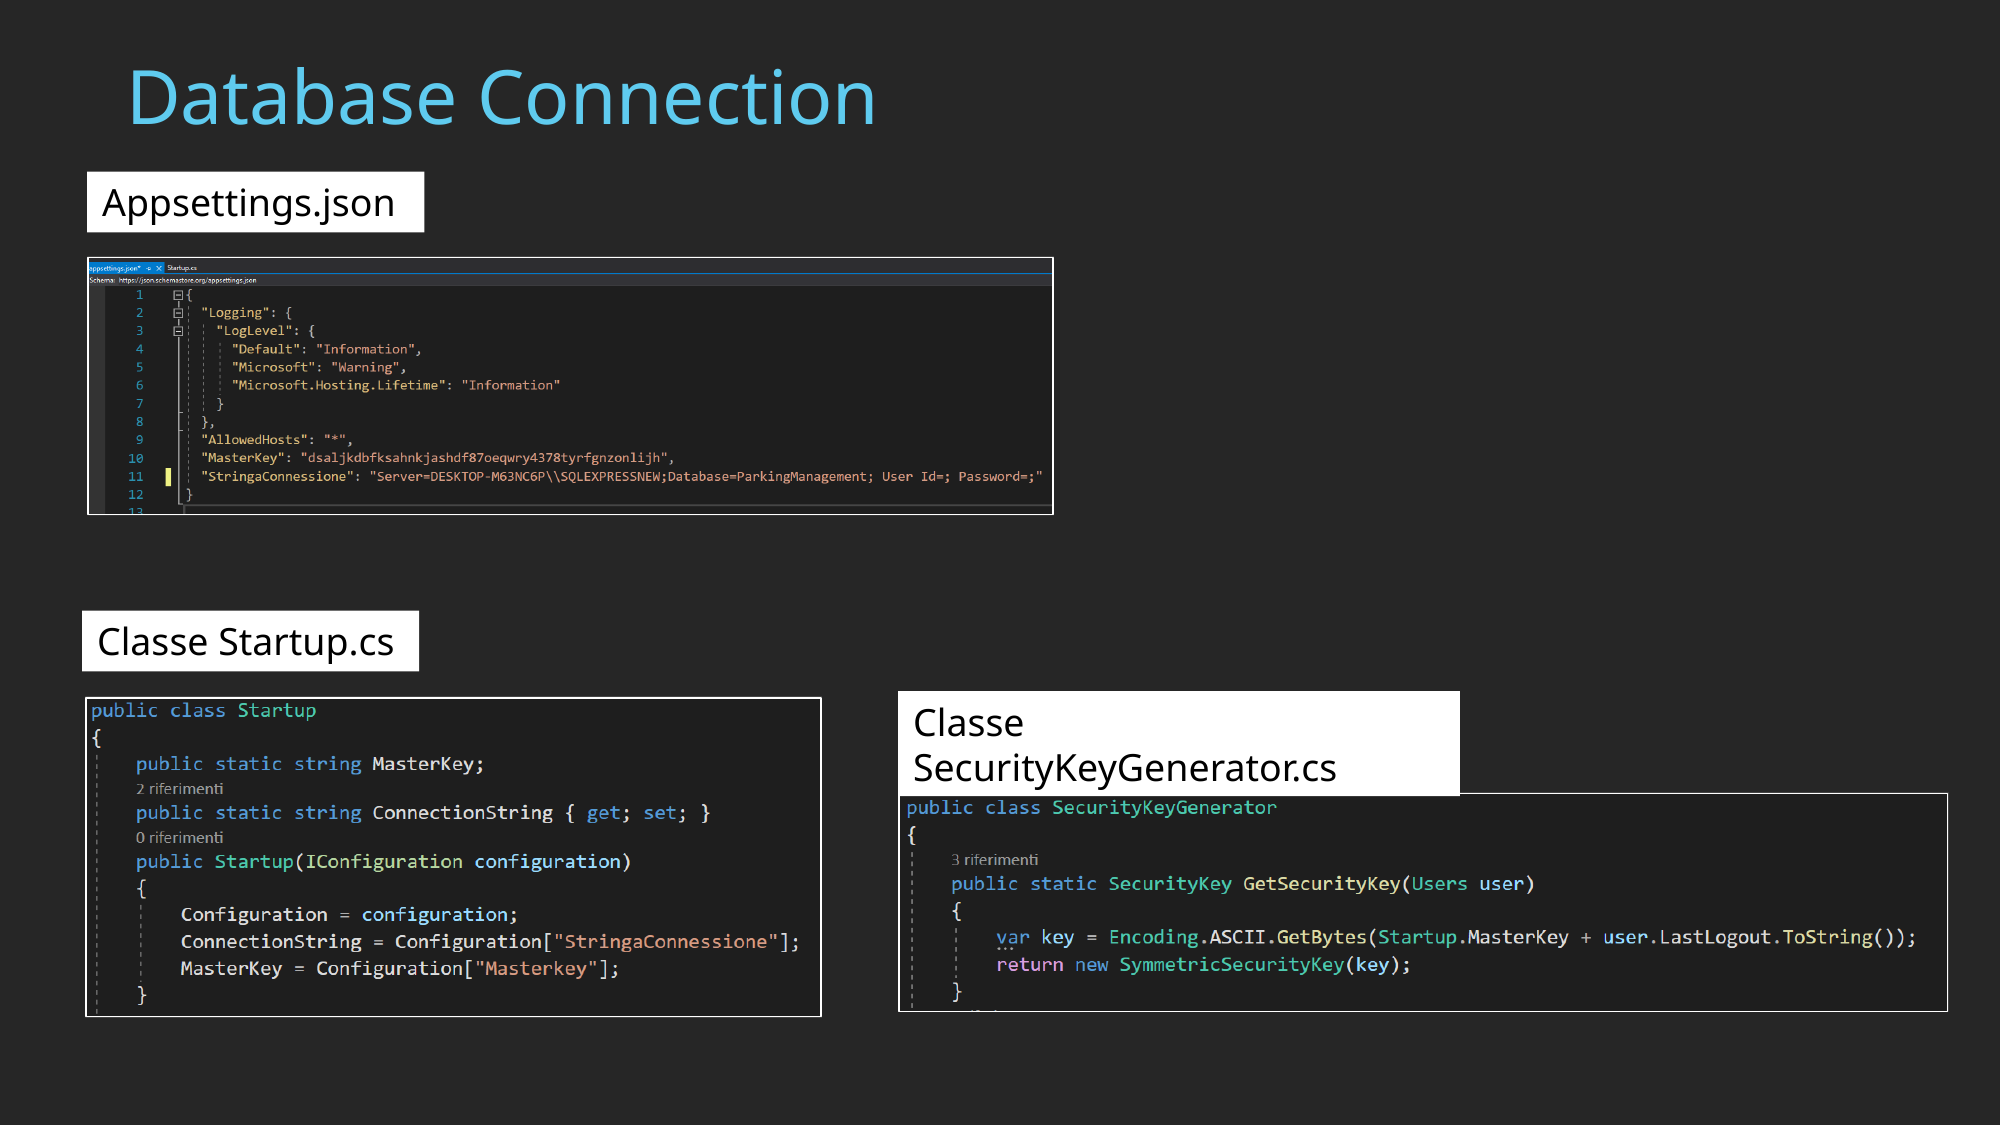

# Database Connection
Appsettings.json
Classe Startup.cs
Classe SecurityKeyGenerator.cs